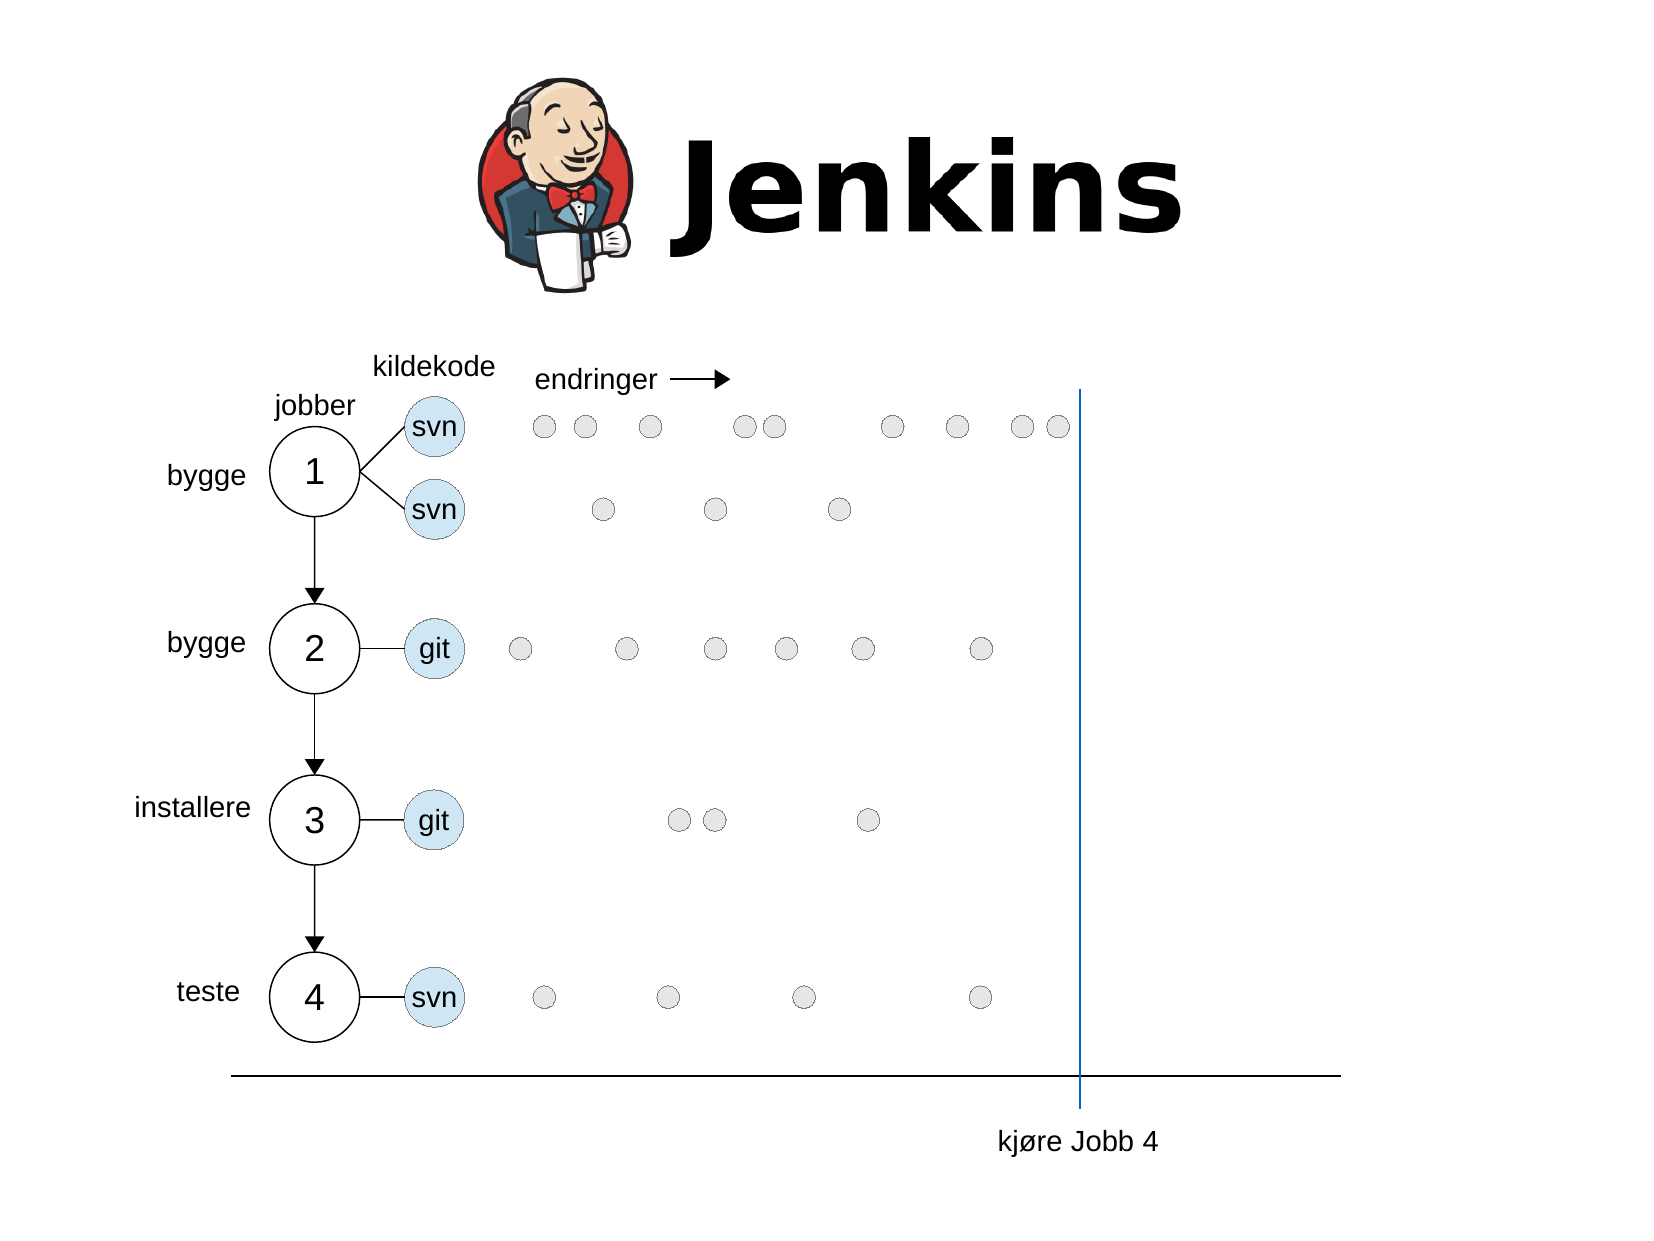

kildekode
endringer
jobber
svn
1
bygge
svn
2
git
bygge
3
installere
git
4
svn
teste
kjøre Jobb 4